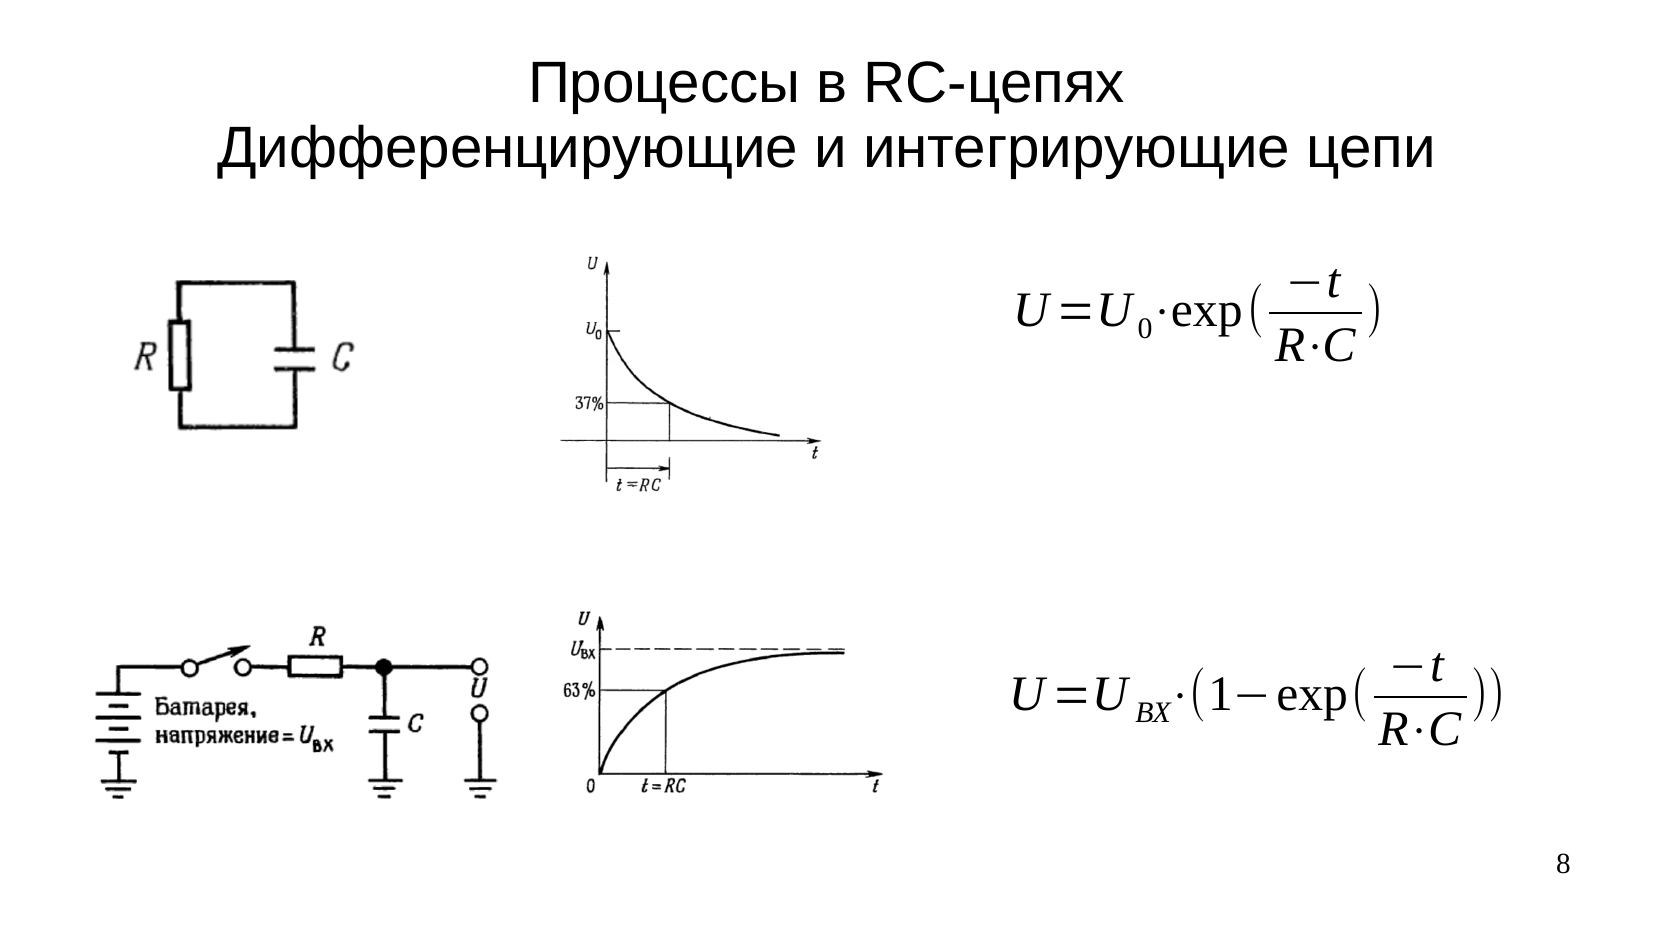

# Процессы в RC-цепях Дифференцирующие и интегрирующие цепи
8